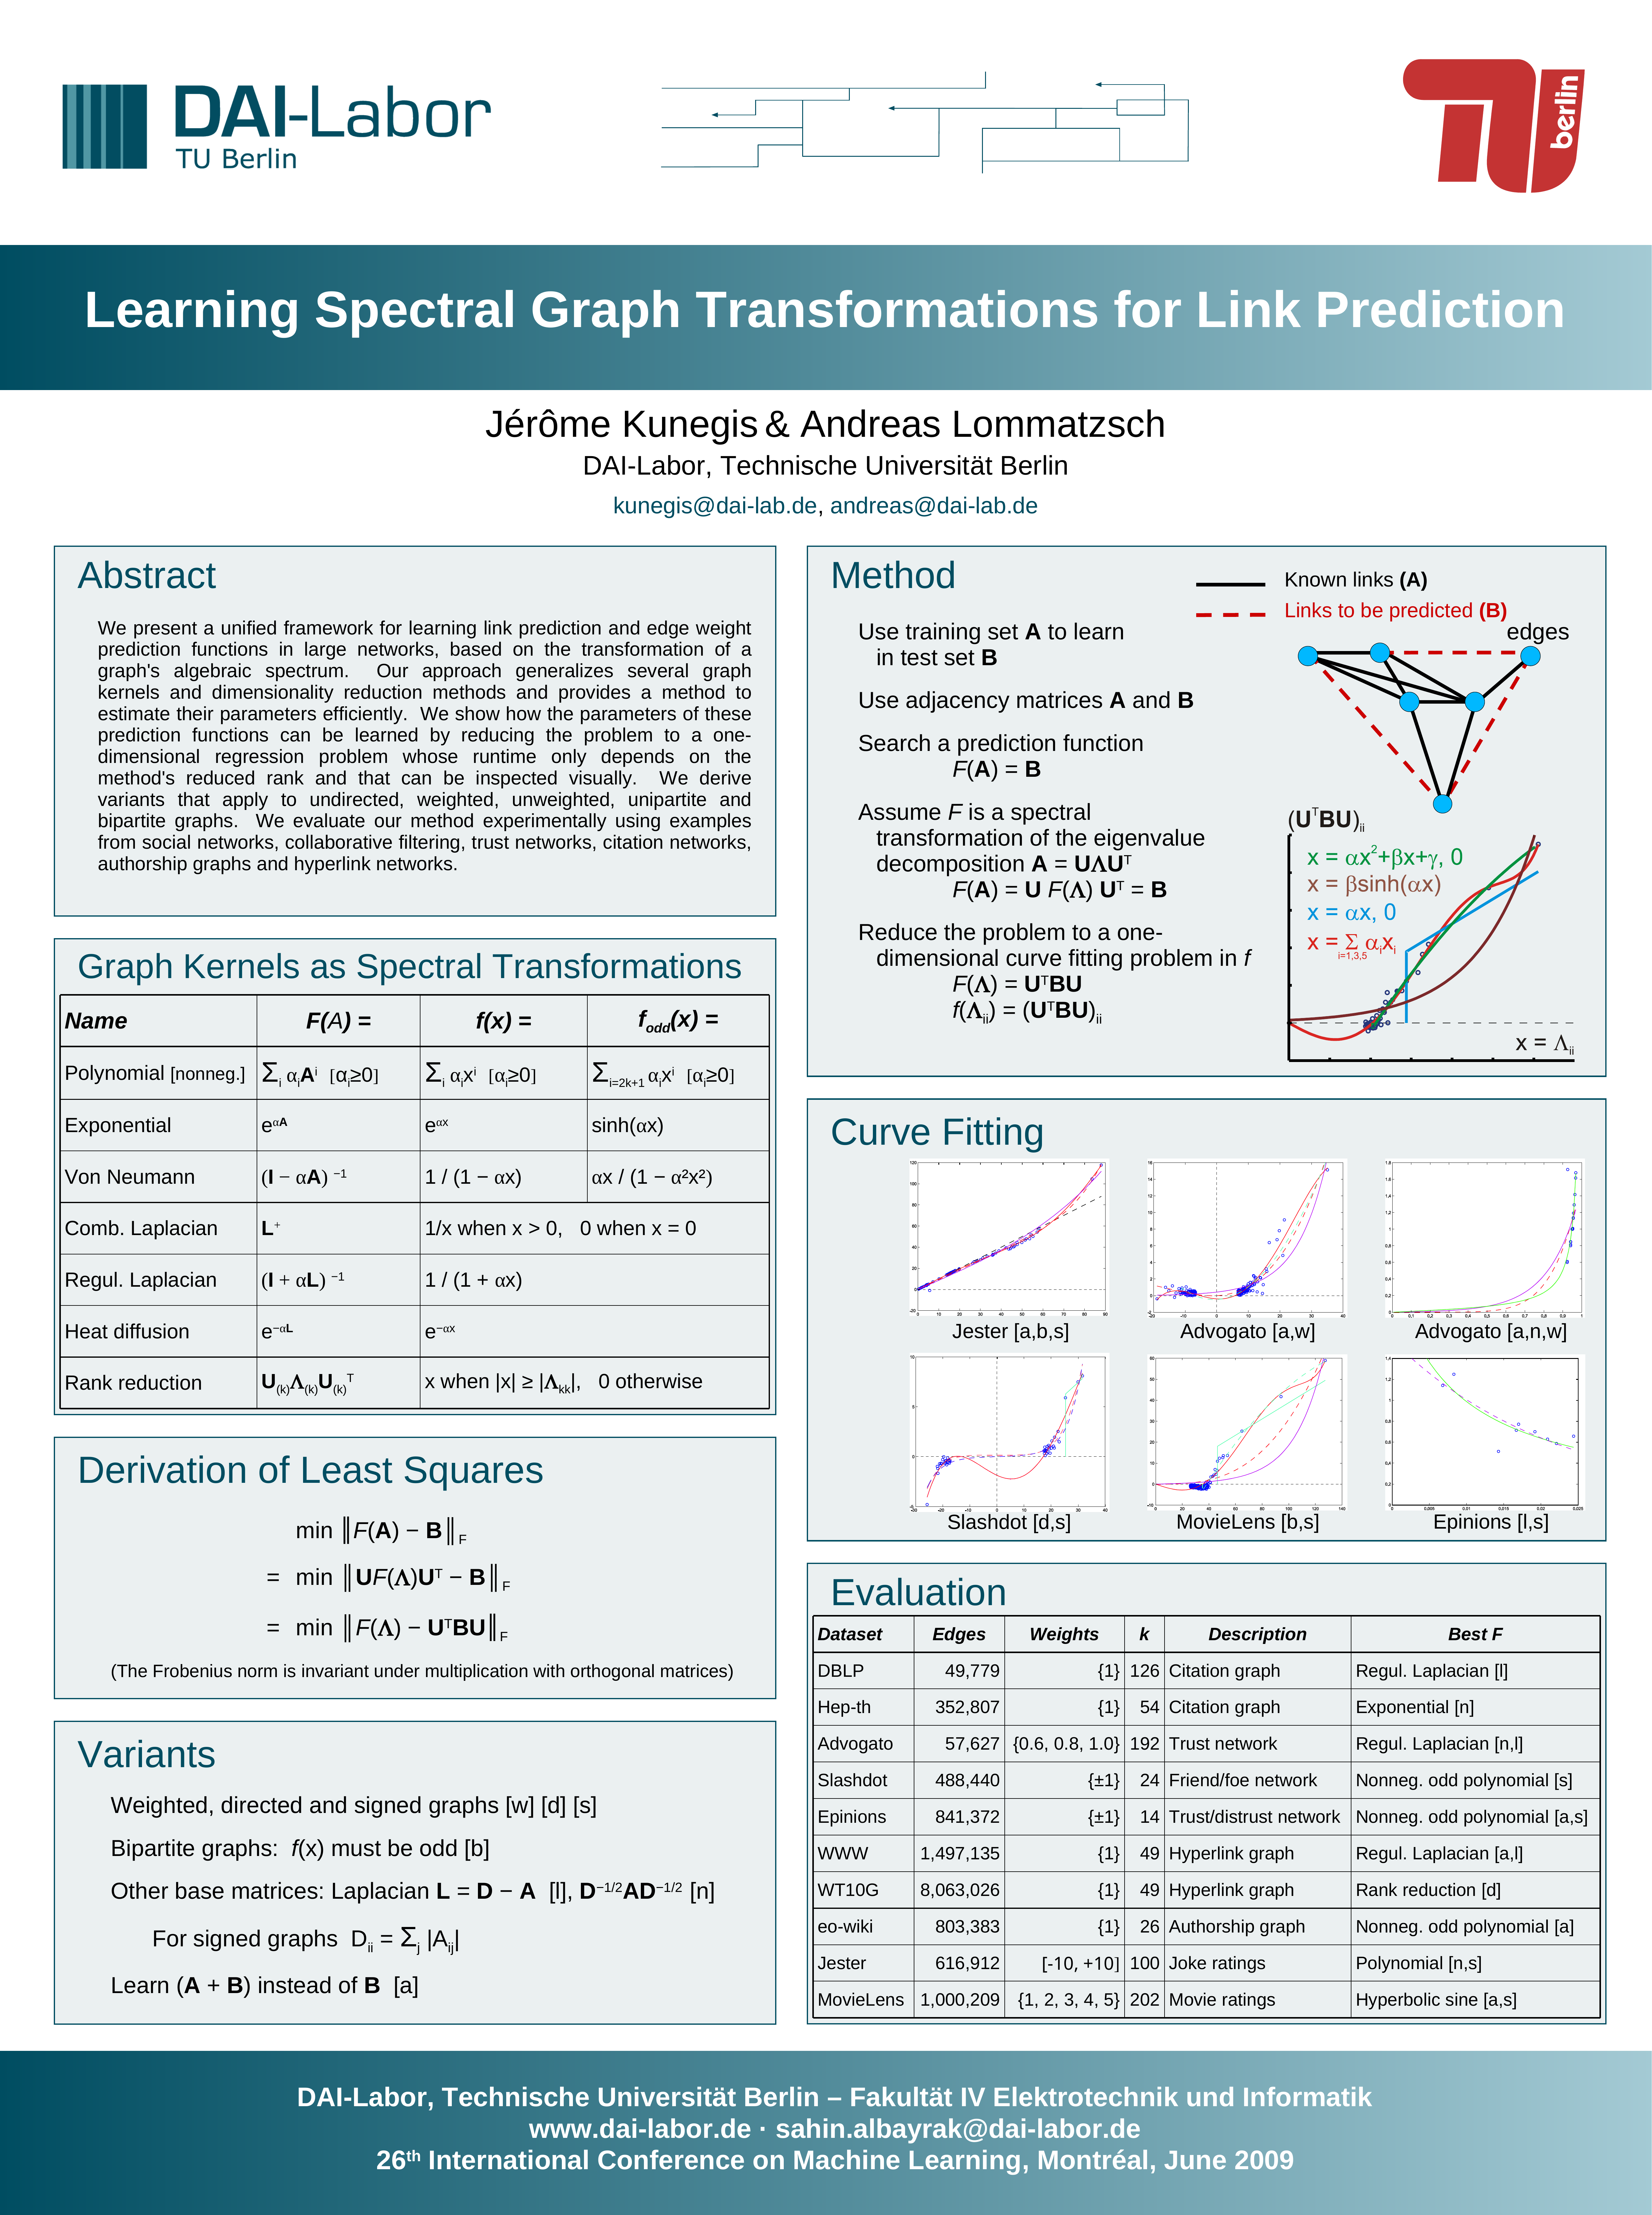

Learning Spectral Graph Transformations for Link Prediction
Jérôme Kunegis & Andreas Lommatzsch
DAI-Labor, Technische Universität Berlin
kunegis@dai-lab.de, andreas@dai-lab.de
Abstract
We present a unified framework for learning link prediction and edge weight prediction functions in large networks, based on the transformation of a graph's algebraic spectrum. Our approach generalizes several graph kernels and dimensionality reduction methods and provides a method to estimate their parameters efficiently. We show how the parameters of these prediction functions can be learned by reducing the problem to a one-dimensional regression problem whose runtime only depends on the method's reduced rank and that can be inspected visually. We derive variants that apply to undirected, weighted, unweighted, unipartite and bipartite graphs. We evaluate our method experimentally using examples from social networks, collaborative filtering, trust networks, citation networks, authorship graphs and hyperlink networks.
Method
Use training set A to learn edges in test set B
Use adjacency matrices A and B
Search a prediction function
			F(A) = B
Assume F is a spectral
transformation of the eigenvalue
decomposition A = UUT
			F(A) = U F() UT = B
Reduce the problem to a one-
dimensional curve fitting problem in f
			F() = UTBU
			f(ii) = (UTBU)ii
Graph Kernels as Spectral Transformations
Curve Fitting
Derivation of Least Squares
										min ║F(A) − B║F
							 		= 	min ║UF()UT − B║F
									= 	min ║F() − UTBU║F
(The Frobenius norm is invariant under multiplication with orthogonal matrices)
Evaluation
Variants
Weighted, directed and signed graphs [w] [d] [s]
Bipartite graphs: f(x) must be odd [b]
Other base matrices: Laplacian L = D − A [l], D−1/2AD−1/2 [n]
 For signed graphs Dii = Σj |Aij|
Learn (A + B) instead of B [a]
Known links (A)
Links to be predicted (B)
Name
F(A) =
f(x) =
fodd(x) =
Polynomial [nonneg.]
Σi αiAi [αi≥0]
Σi αixi [αi≥0]
Σi=2k+1 αixi [αi≥0]
Exponential
eαA
eαx
sinh(αx)
Von Neumann
(I − αA) −1
1 / (1 − αx)
αx / (1 − α²x²)
Comb. Laplacian
L+
1/x when x > 0, 0 when x = 0
Regul. Laplacian
(I + αL) −1
1 / (1 + αx)
Heat diffusion
e−αL
e−αx
Rank reduction
U(k)(k)U(k)T
x when |x| ≥ |kk|, 0 otherwise
Jester [a,b,s]
Advogato [a,w]
Advogato [a,n,w]
MovieLens [b,s]
Epinions [l,s]
Slashdot [d,s]
Dataset
Edges
Weights
k
Description
Best F
DBLP
49,779
{1}
126
Citation graph
Regul. Laplacian [l]
Hep-th
352,807
{1}
54
Citation graph
Exponential [n]
Advogato
57,627
{0.6, 0.8, 1.0}
192
Trust network
Regul. Laplacian [n,l]
Slashdot
488,440
{±1}
24
Friend/foe network
Nonneg. odd polynomial [s]
Epinions
841,372
{±1}
14
Trust/distrust network
Nonneg. odd polynomial [a,s]
WWW
1,497,135
{1}
49
Hyperlink graph
Regul. Laplacian [a,l]
WT10G
8,063,026
{1}
49
Hyperlink graph
Rank reduction [d]
eo-wiki
803,383
{1}
26
Authorship graph
Nonneg. odd polynomial [a]
Jester
616,912
[-10, +10]
100
Joke ratings
Polynomial [n,s]
MovieLens
1,000,209
{1, 2, 3, 4, 5}
202
Movie ratings
Hyperbolic sine [a,s]